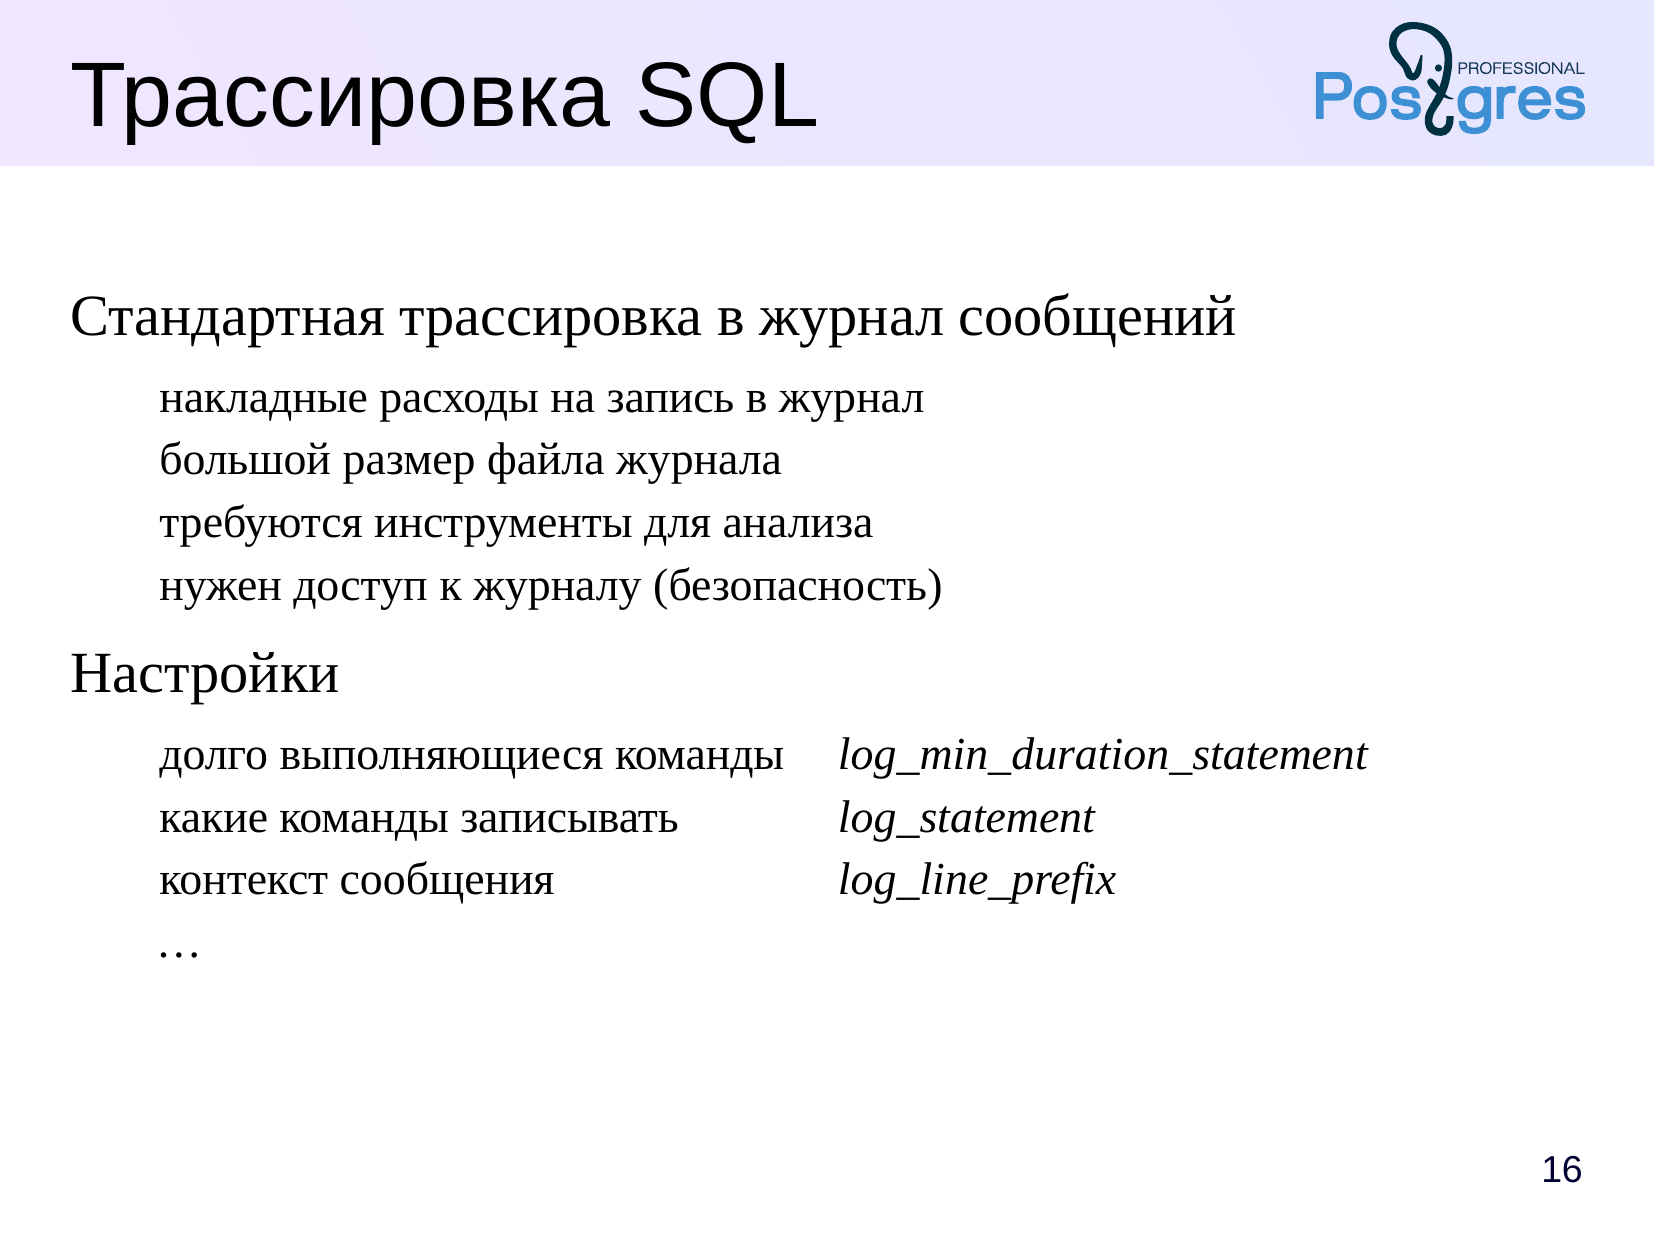

# Трассировка SQL
Стандартная трассировка в журнал сообщений
накладные расходы на запись в журнал
большой размер файла журнала
требуются инструменты для анализа
нужен доступ к журналу (безопасность)
Настройки
долго выполняющиеся команды	log_min_duration_statement
какие команды записывать	log_statement
контекст сообщения 	log_line_prefix
…